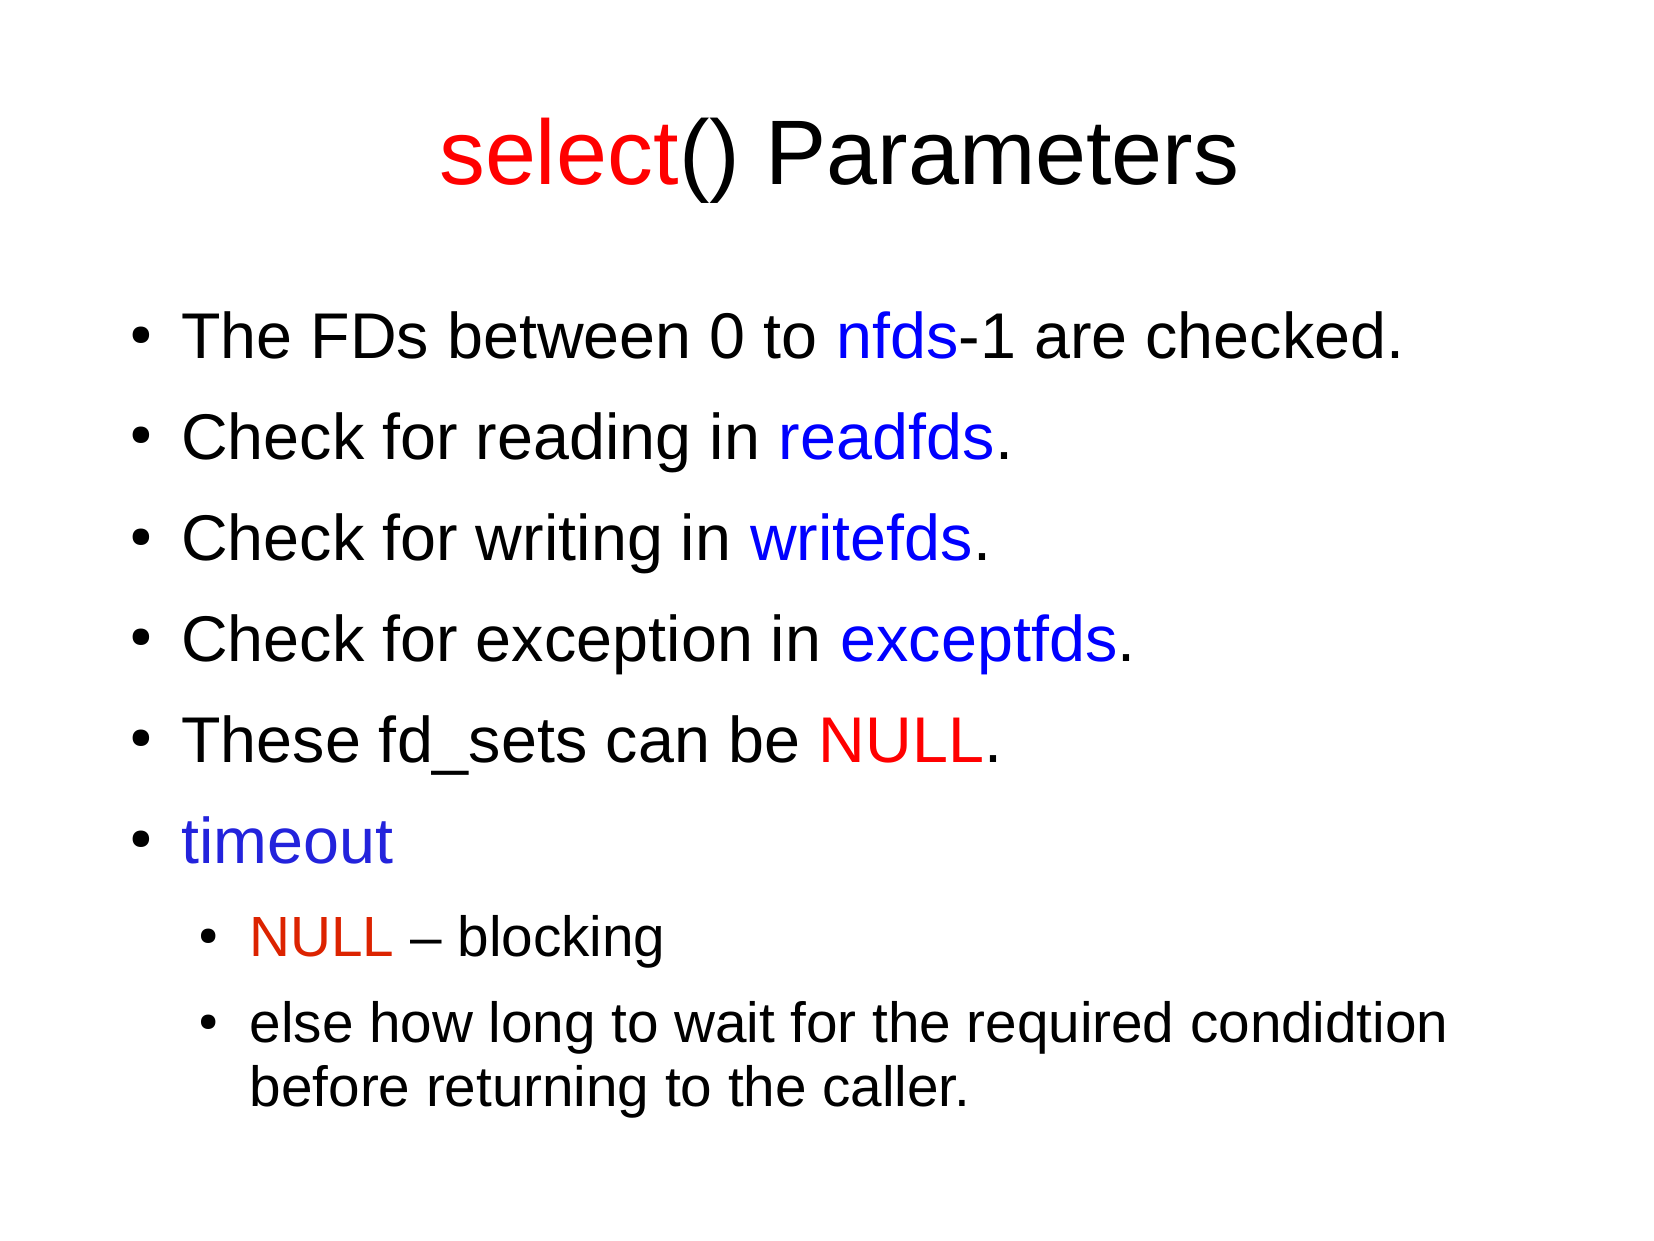

# select() Parameters
The FDs between 0 to nfds-1 are checked.
Check for reading in readfds.
Check for writing in writefds.
Check for exception in exceptfds.
These fd_sets can be NULL.
timeout
NULL – blocking
else how long to wait for the required condidtion before returning to the caller.